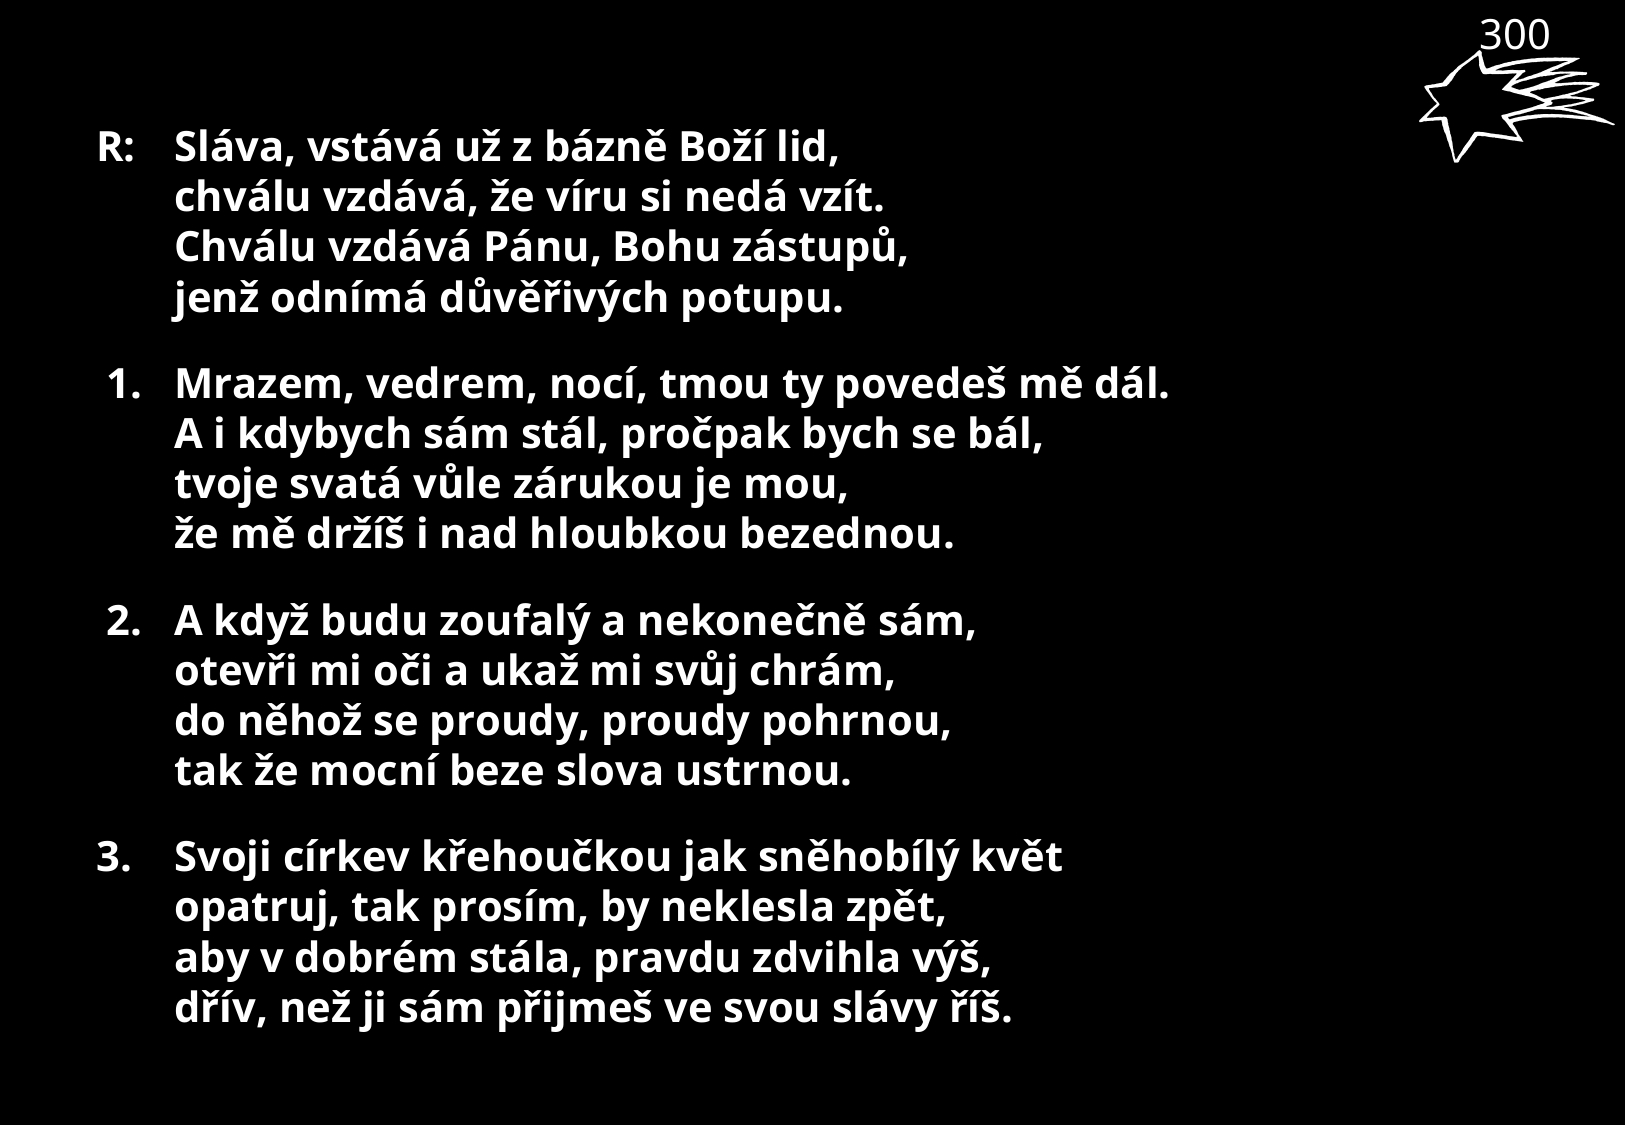

300
# R: 	Sláva, vstává už z bázně Boží lid, chválu vzdává, že víru si nedá vzít. Chválu vzdává Pánu, Bohu zástupů, jenž odnímá důvěřivých potupu.
 1.	Mrazem, vedrem, nocí, tmou ty povedeš mě dál.
A i kdybych sám stál, pročpak bych se bál,
tvoje svatá vůle zárukou je mou,
že mě držíš i nad hloubkou bezednou.
 2. 	A když budu zoufalý a nekonečně sám,
otevři mi oči a ukaž mi svůj chrám,
do něhož se proudy, proudy pohrnou,
tak že mocní beze slova ustrnou.
3. 	Svoji církev křehoučkou jak sněhobílý květ
opatruj, tak prosím, by neklesla zpět,
aby v dobrém stála, pravdu zdvihla výš,
dřív, než ji sám přijmeš ve svou slávy říš.